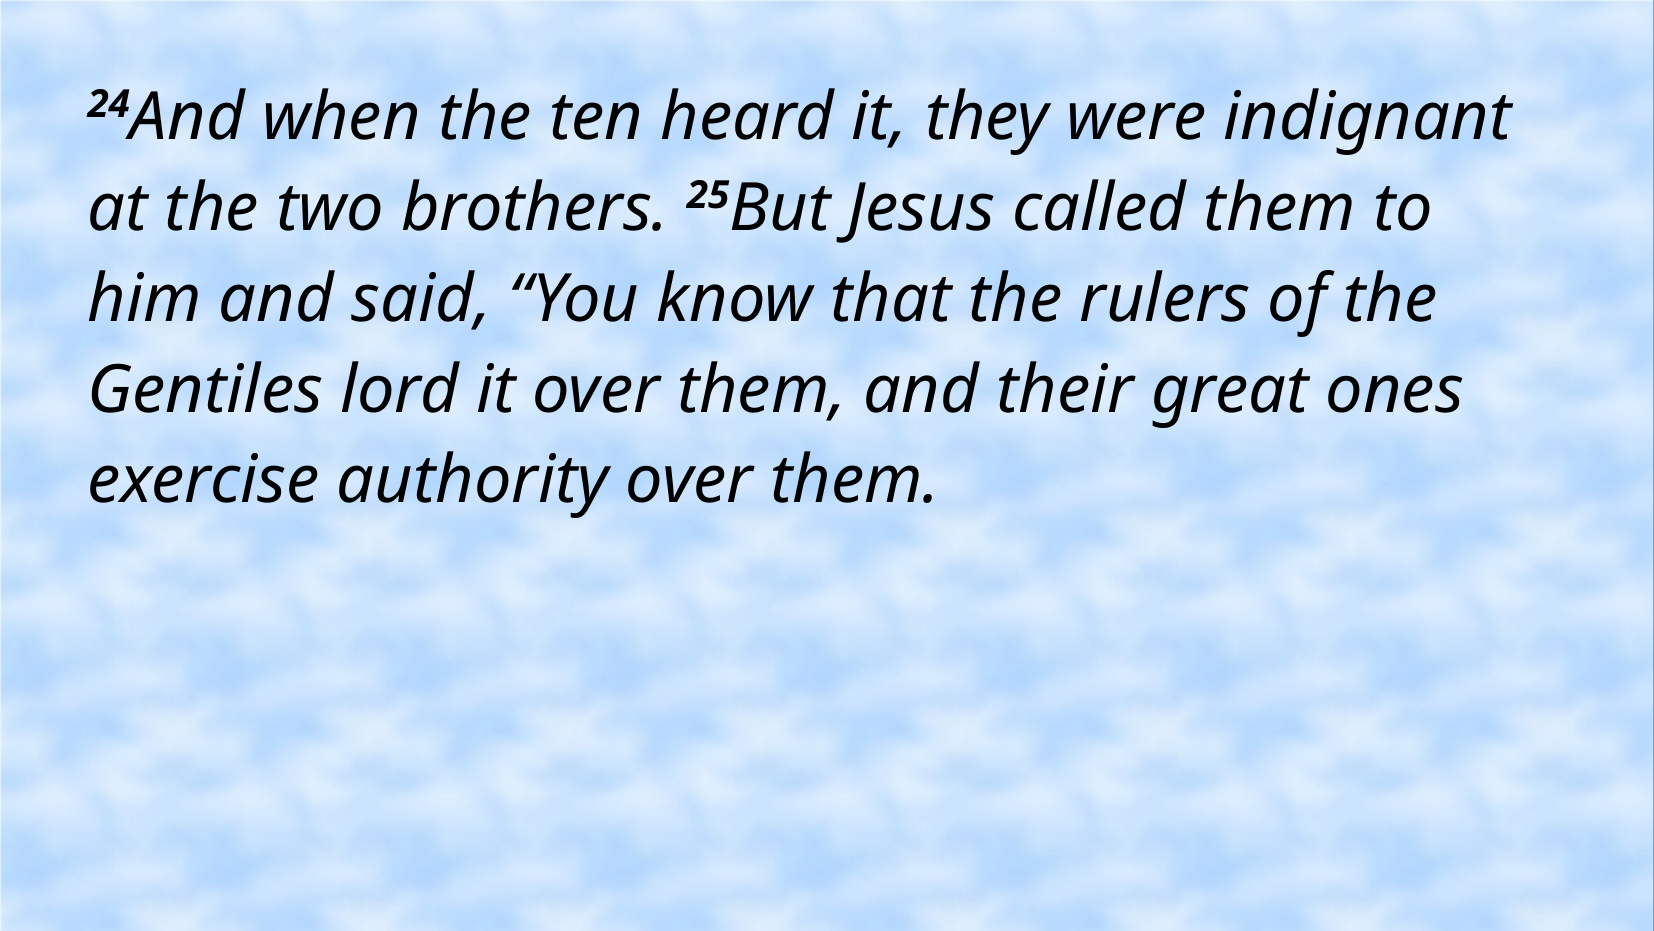

24And when the ten heard it, they were indignant at the two brothers. 25But Jesus called them to him and said, “You know that the rulers of the Gentiles lord it over them, and their great ones exercise authority over them.